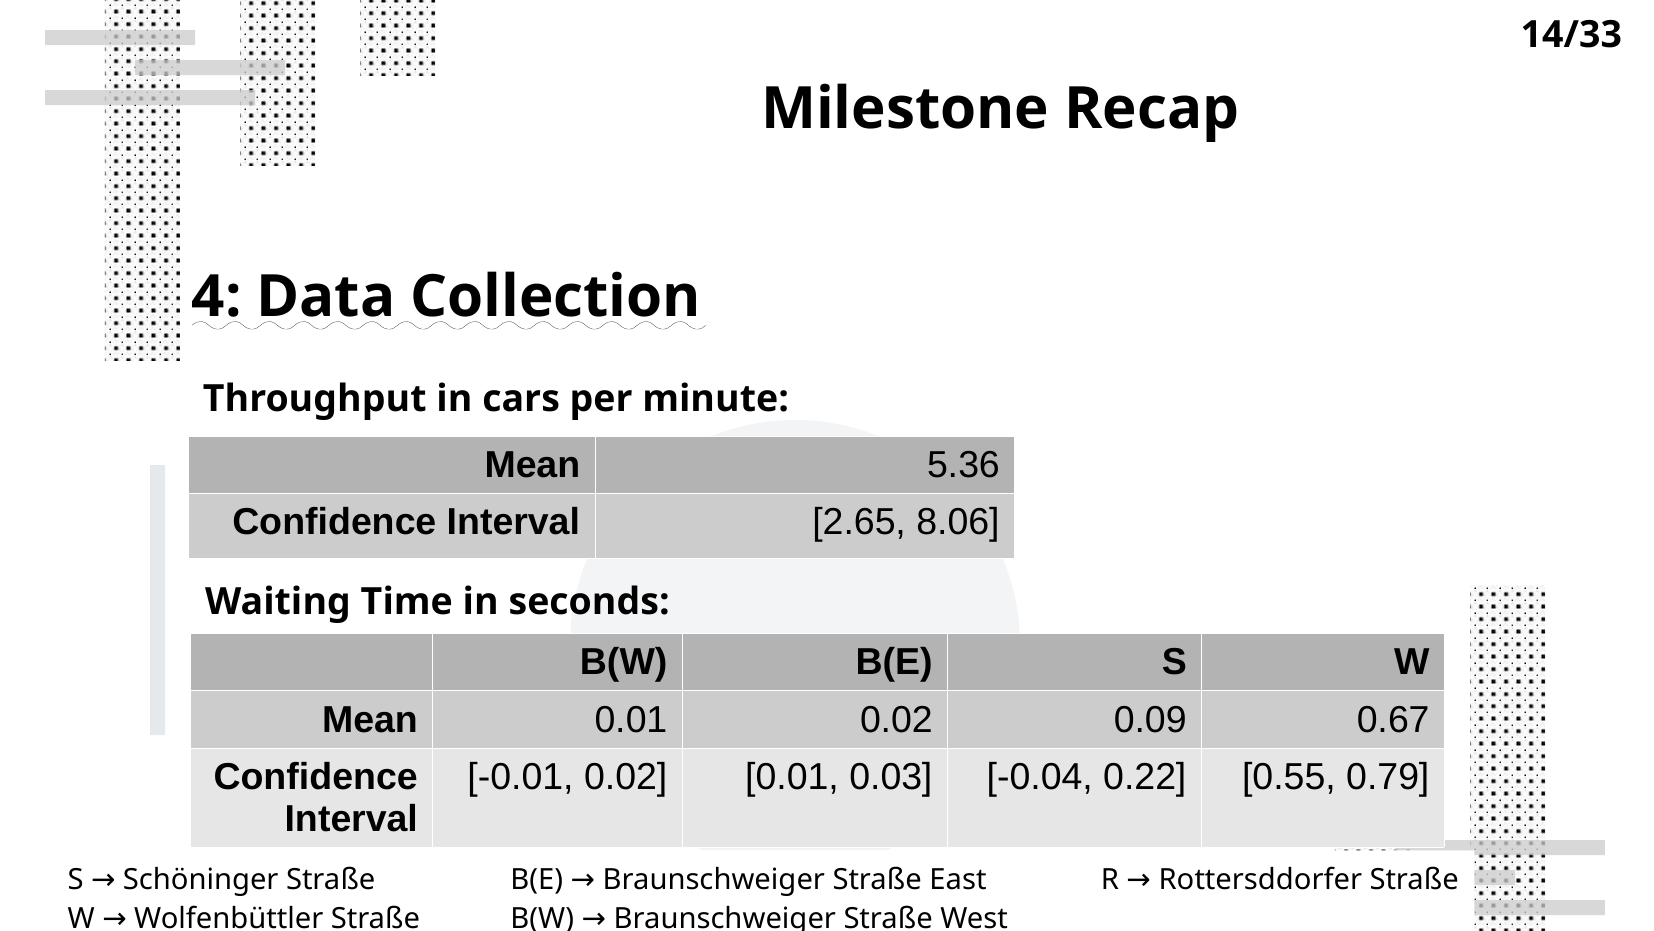

14/33
Milestone Recap
4: Data Collection
Throughput in cars per minute:
| Mean | 5.36 |
| --- | --- |
| Confidence Interval | [2.65, 8.06] |
Waiting Time in seconds:
| | B(W) | B(E) | S | W |
| --- | --- | --- | --- | --- |
| Mean | 0.01 | 0.02 | 0.09 | 0.67 |
| Confidence Interval | [-0.01, 0.02] | [0.01, 0.03] | [-0.04, 0.22] | [0.55, 0.79] |
S → Schöninger Straße		B(E) → Braunschweiger Straße East		R → Rottersddorfer Straße
W → Wolfenbüttler Straße		B(W) → Braunschweiger Straße West